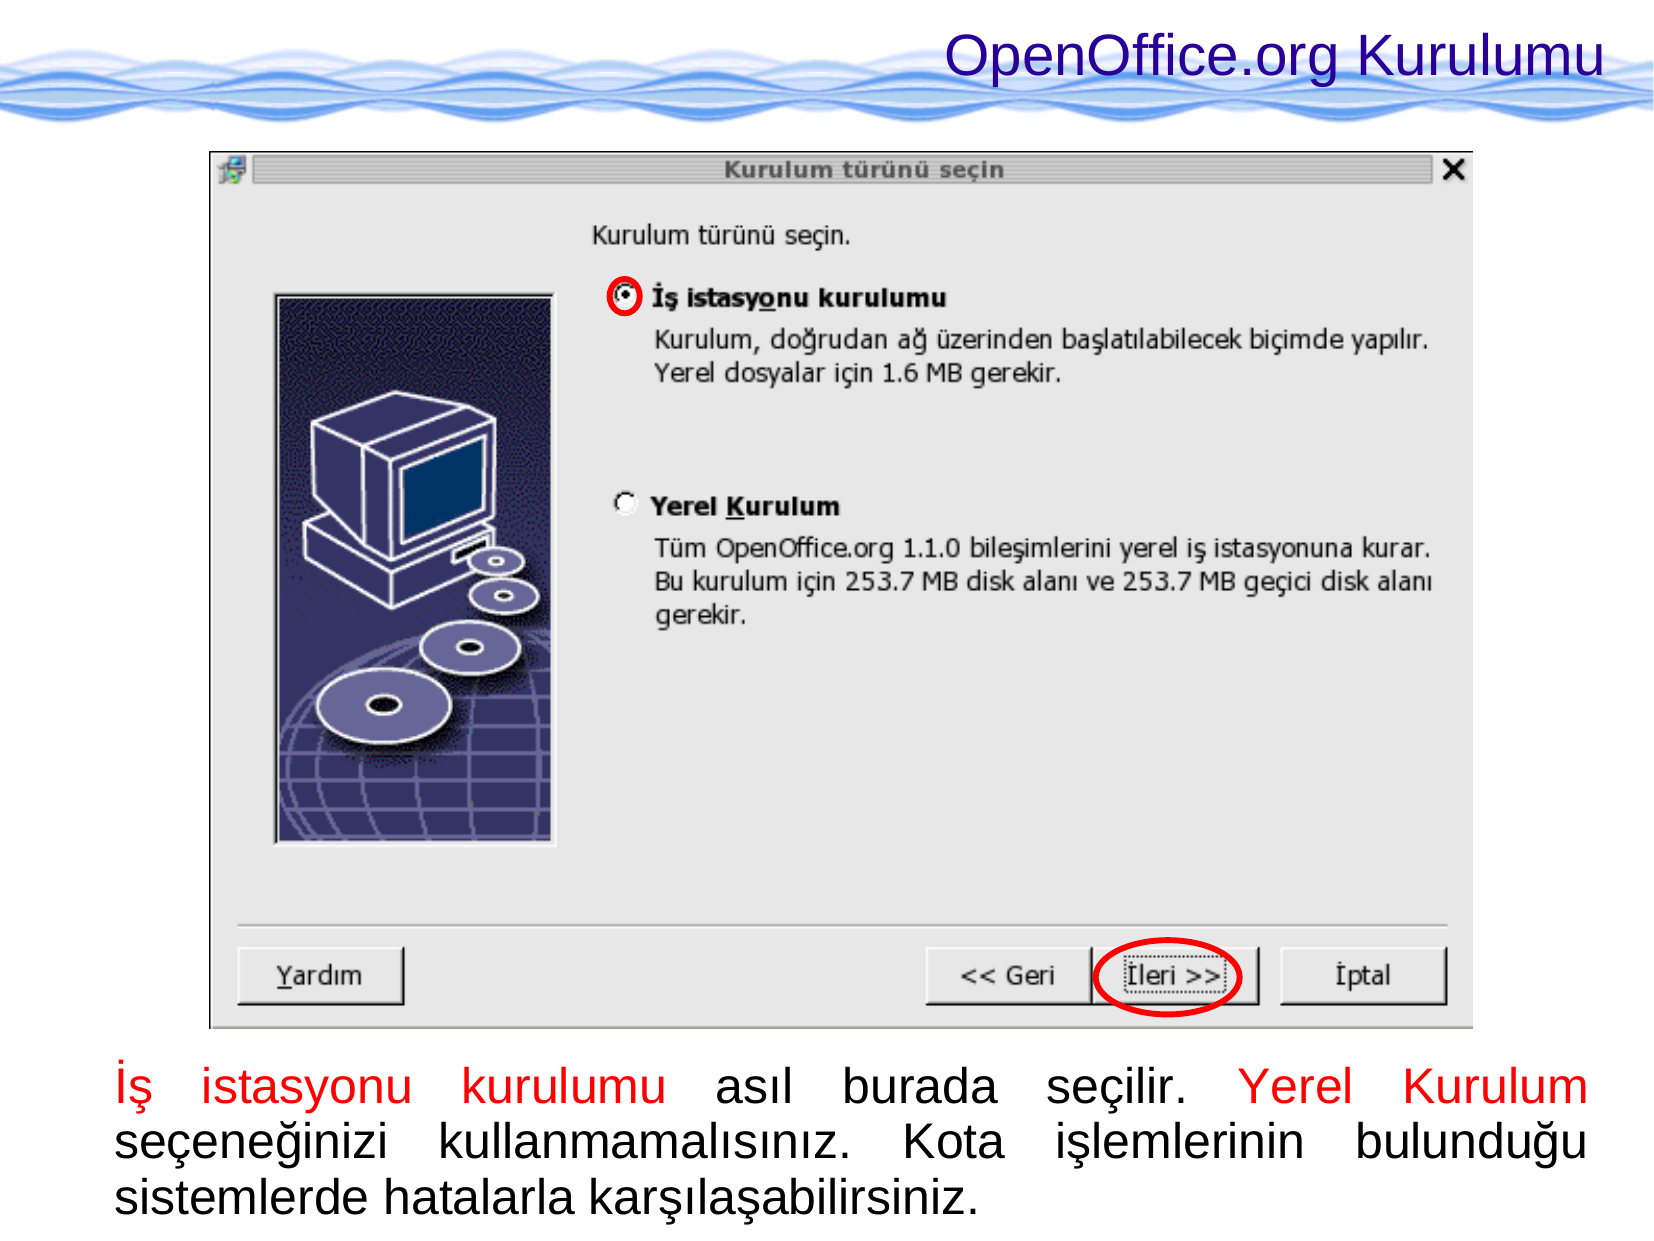

OpenOffice.org Kurulumu
İş istasyonu kurulumu asıl burada seçilir. Yerel Kurulum seçeneğinizi kullanmamalısınız. Kota işlemlerinin bulunduğu sistemlerde hatalarla karşılaşabilirsiniz.